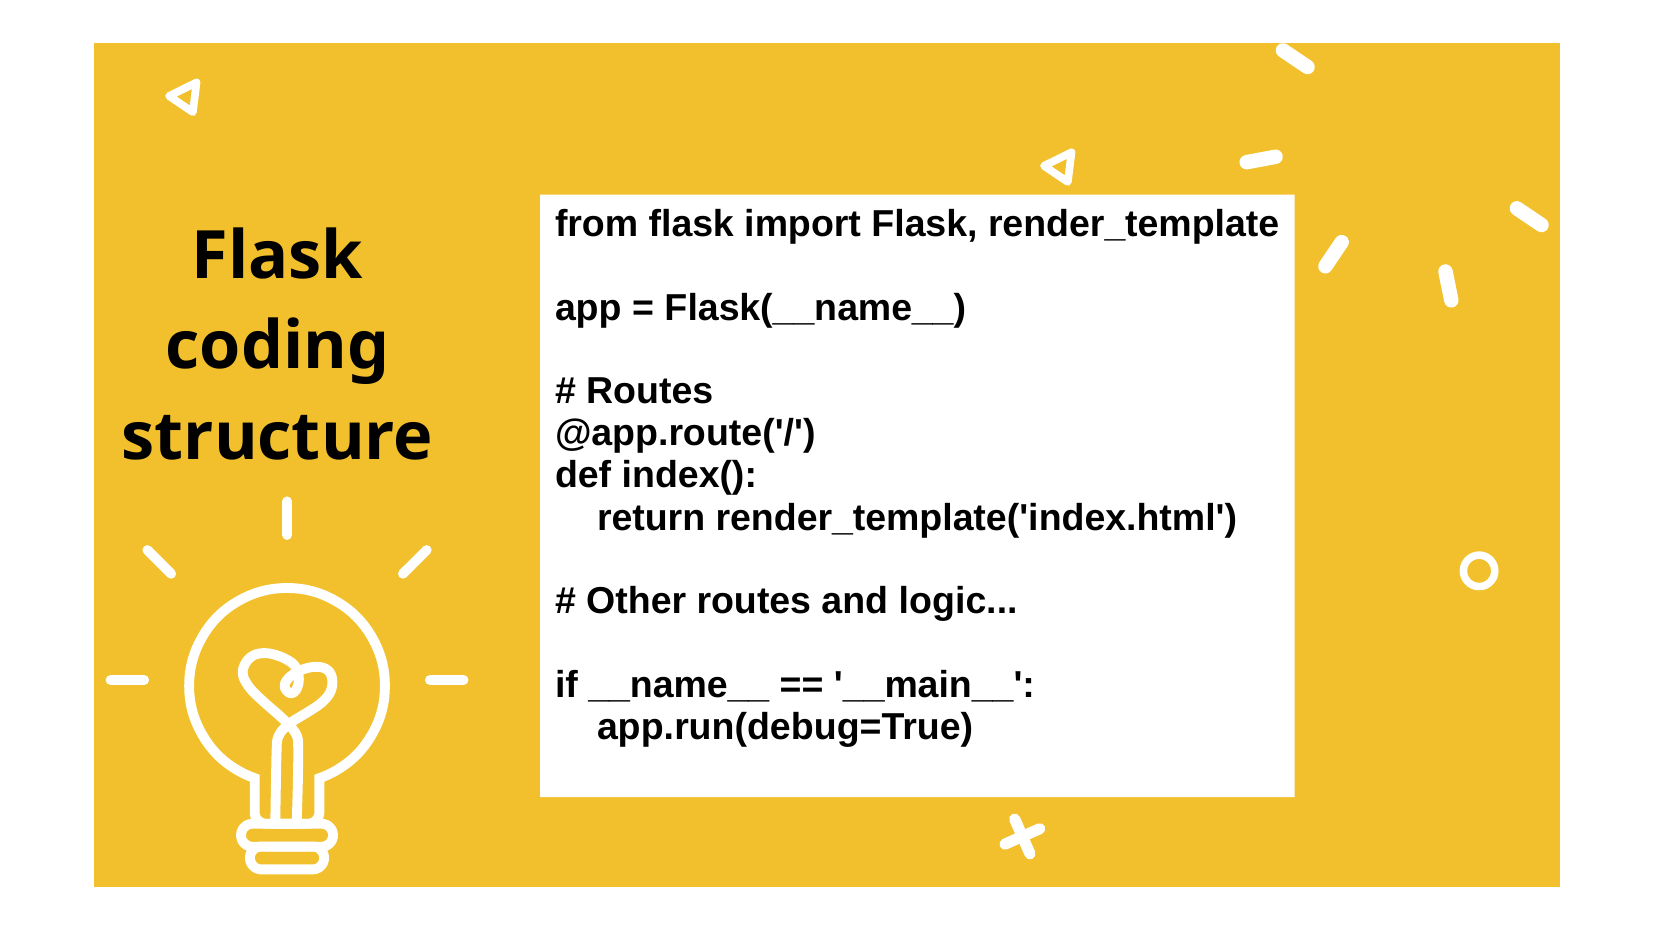

from flask import Flask, render_template
app = Flask(__name__)
# Routes
@app.route('/')
def index():
 return render_template('index.html')
# Other routes and logic...
if __name__ == '__main__':
 app.run(debug=True)
# Flask coding structure